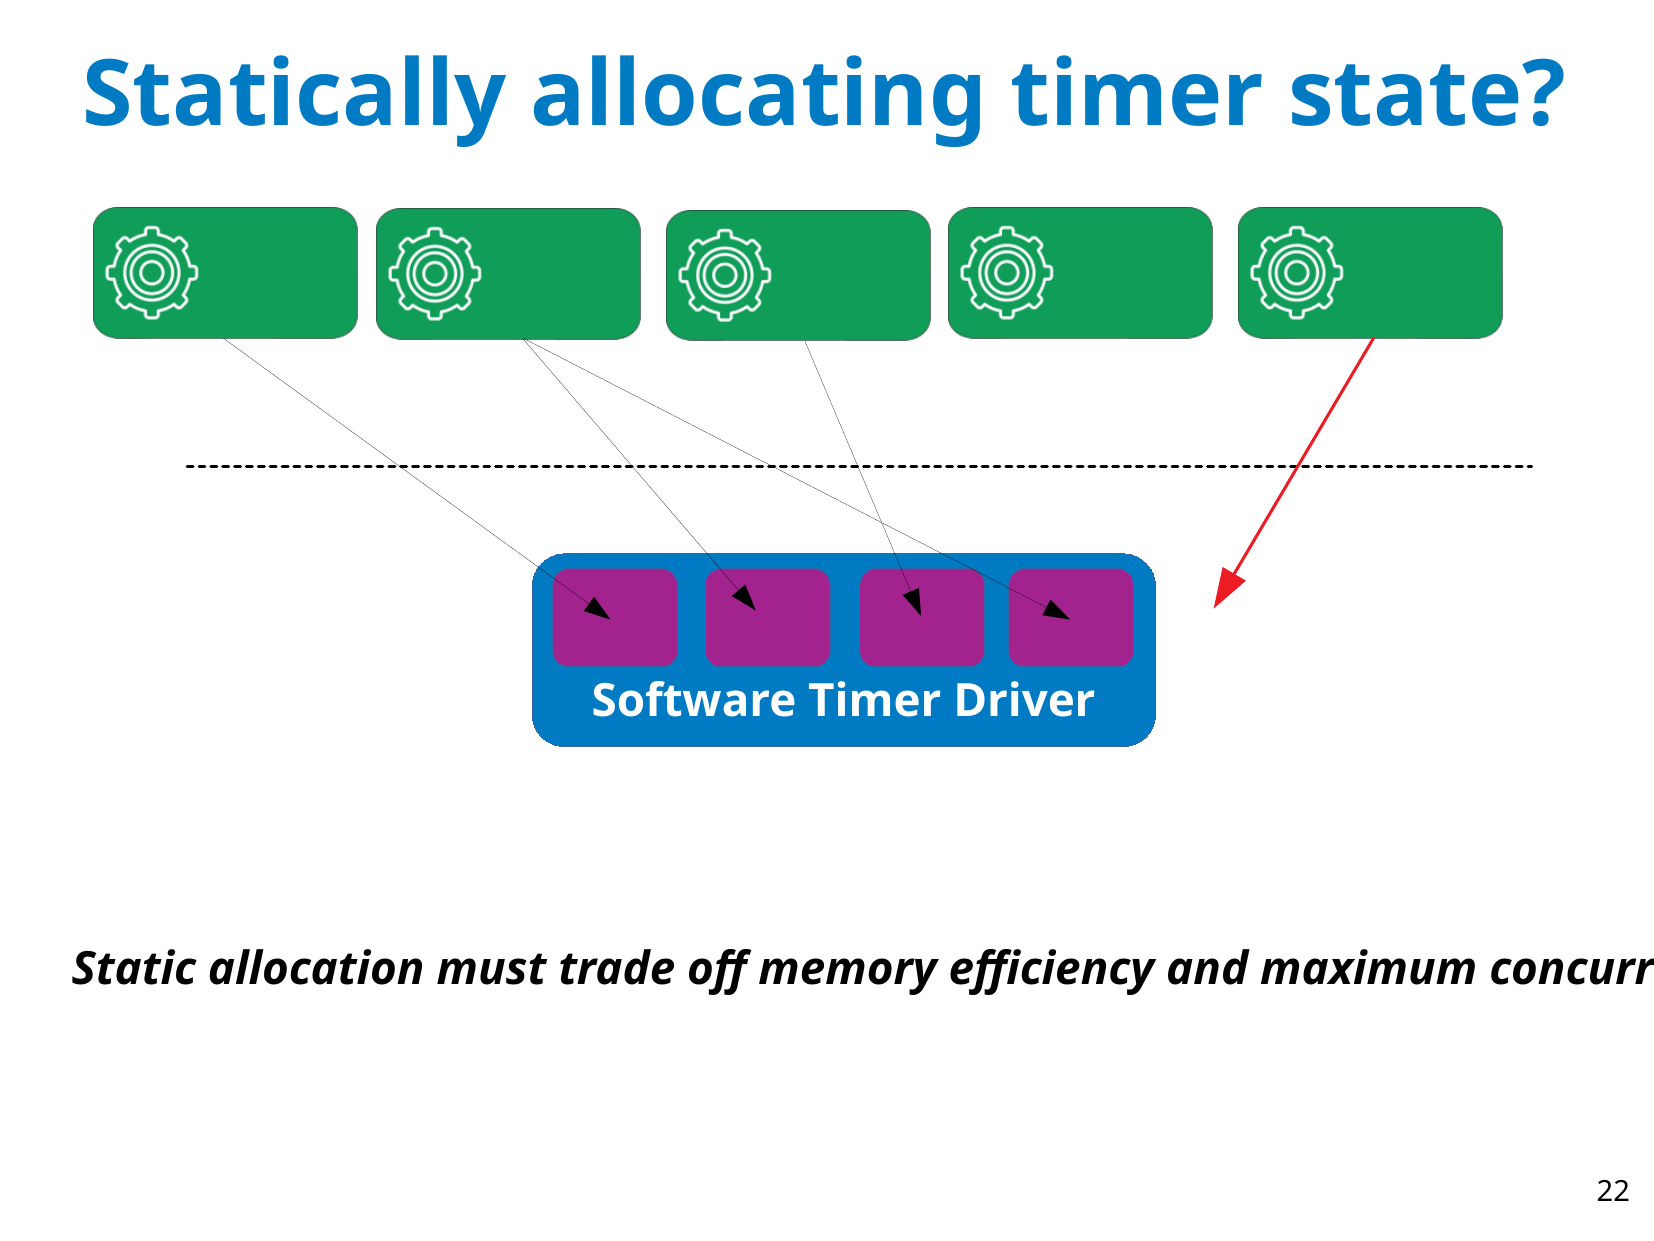

Statically allocating timer state?
Software Timer Driver
Static allocation must trade off memory efficiency and maximum concurrency
22